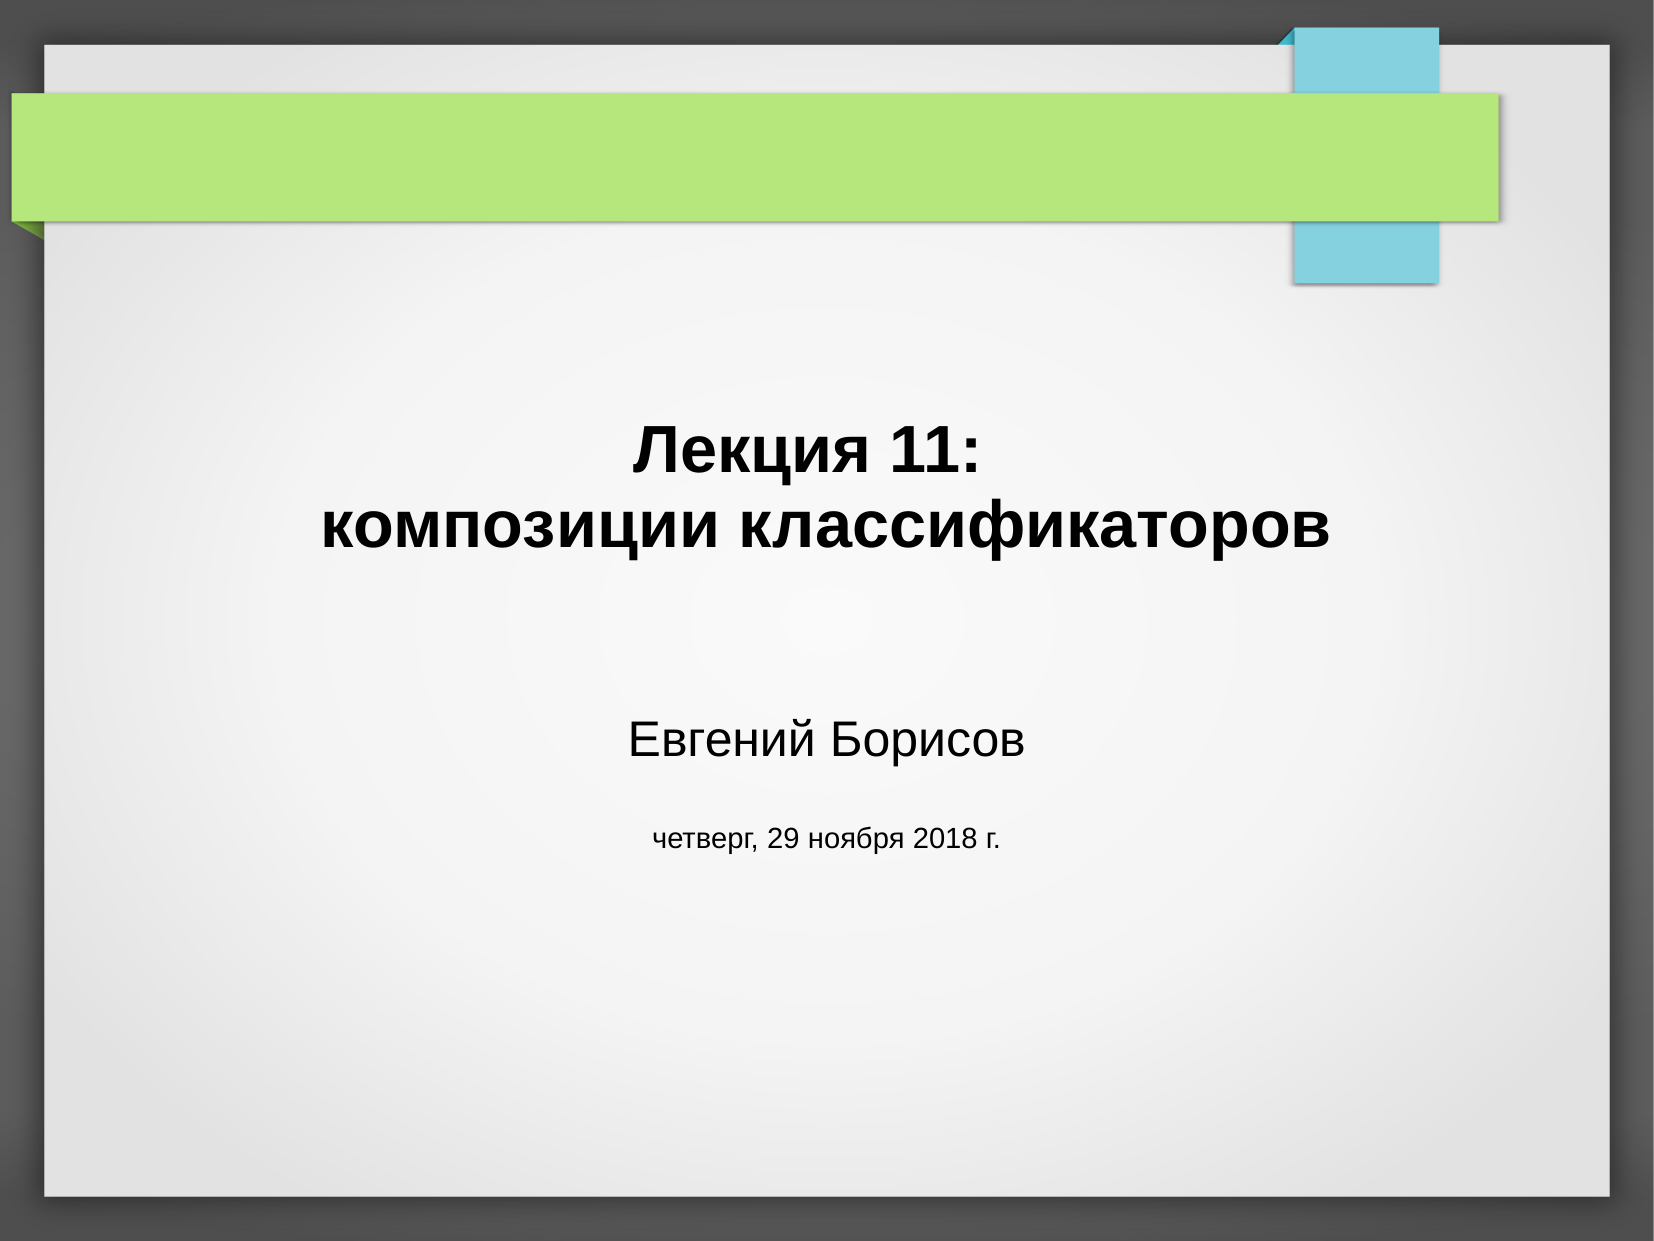

# Лекция 11:
композиции классификаторов
Евгений Борисов
четверг, 29 ноября 2018 г.